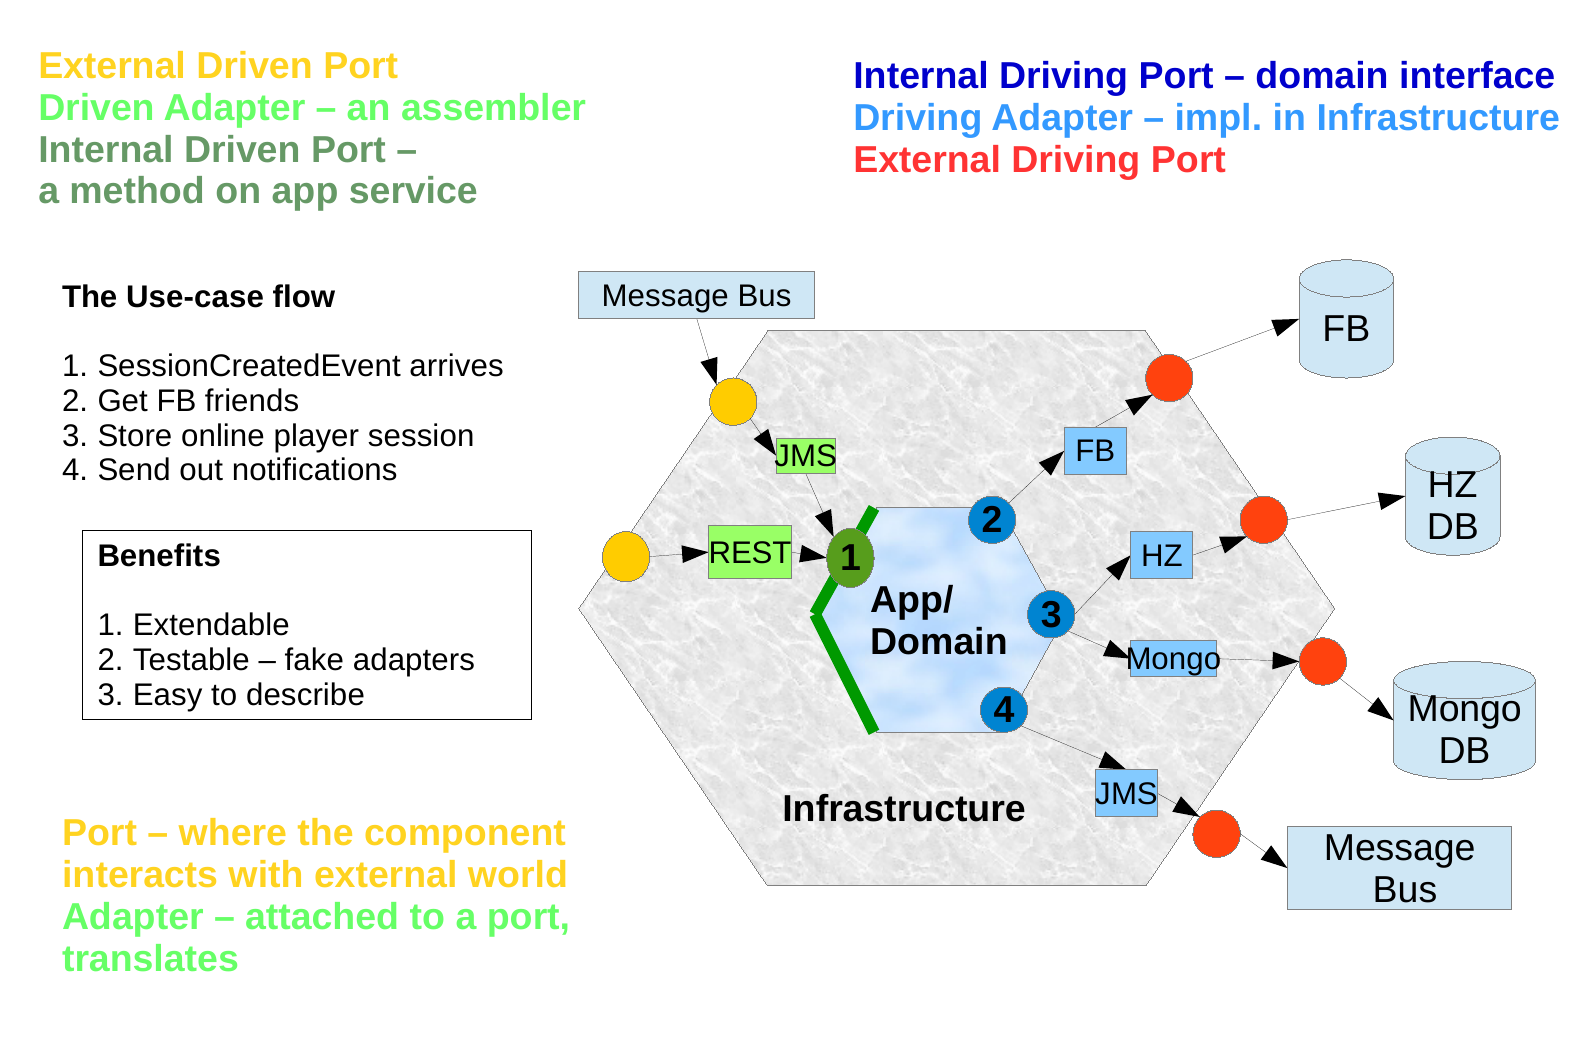

External Driven Port
Driven Adapter – an assembler
Internal Driven Port –
a method on app service
Internal Driving Port – domain interface
Driving Adapter – impl. in Infrastructure
External Driving Port
FB
The Use-case flow
SessionCreatedEvent arrives
Get FB friends
Store online player session
Send out notifications
Message Bus
FB
HZ
DB
JMS
2
App/
Domain
REST
1
Benefits
Extendable
Testable – fake adapters
Easy to describe
HZ
3
Mongo
Mongo
DB
4
JMS
Infrastructure
Port – where the component interacts with external world
Adapter – attached to a port, translates
Message
 Bus